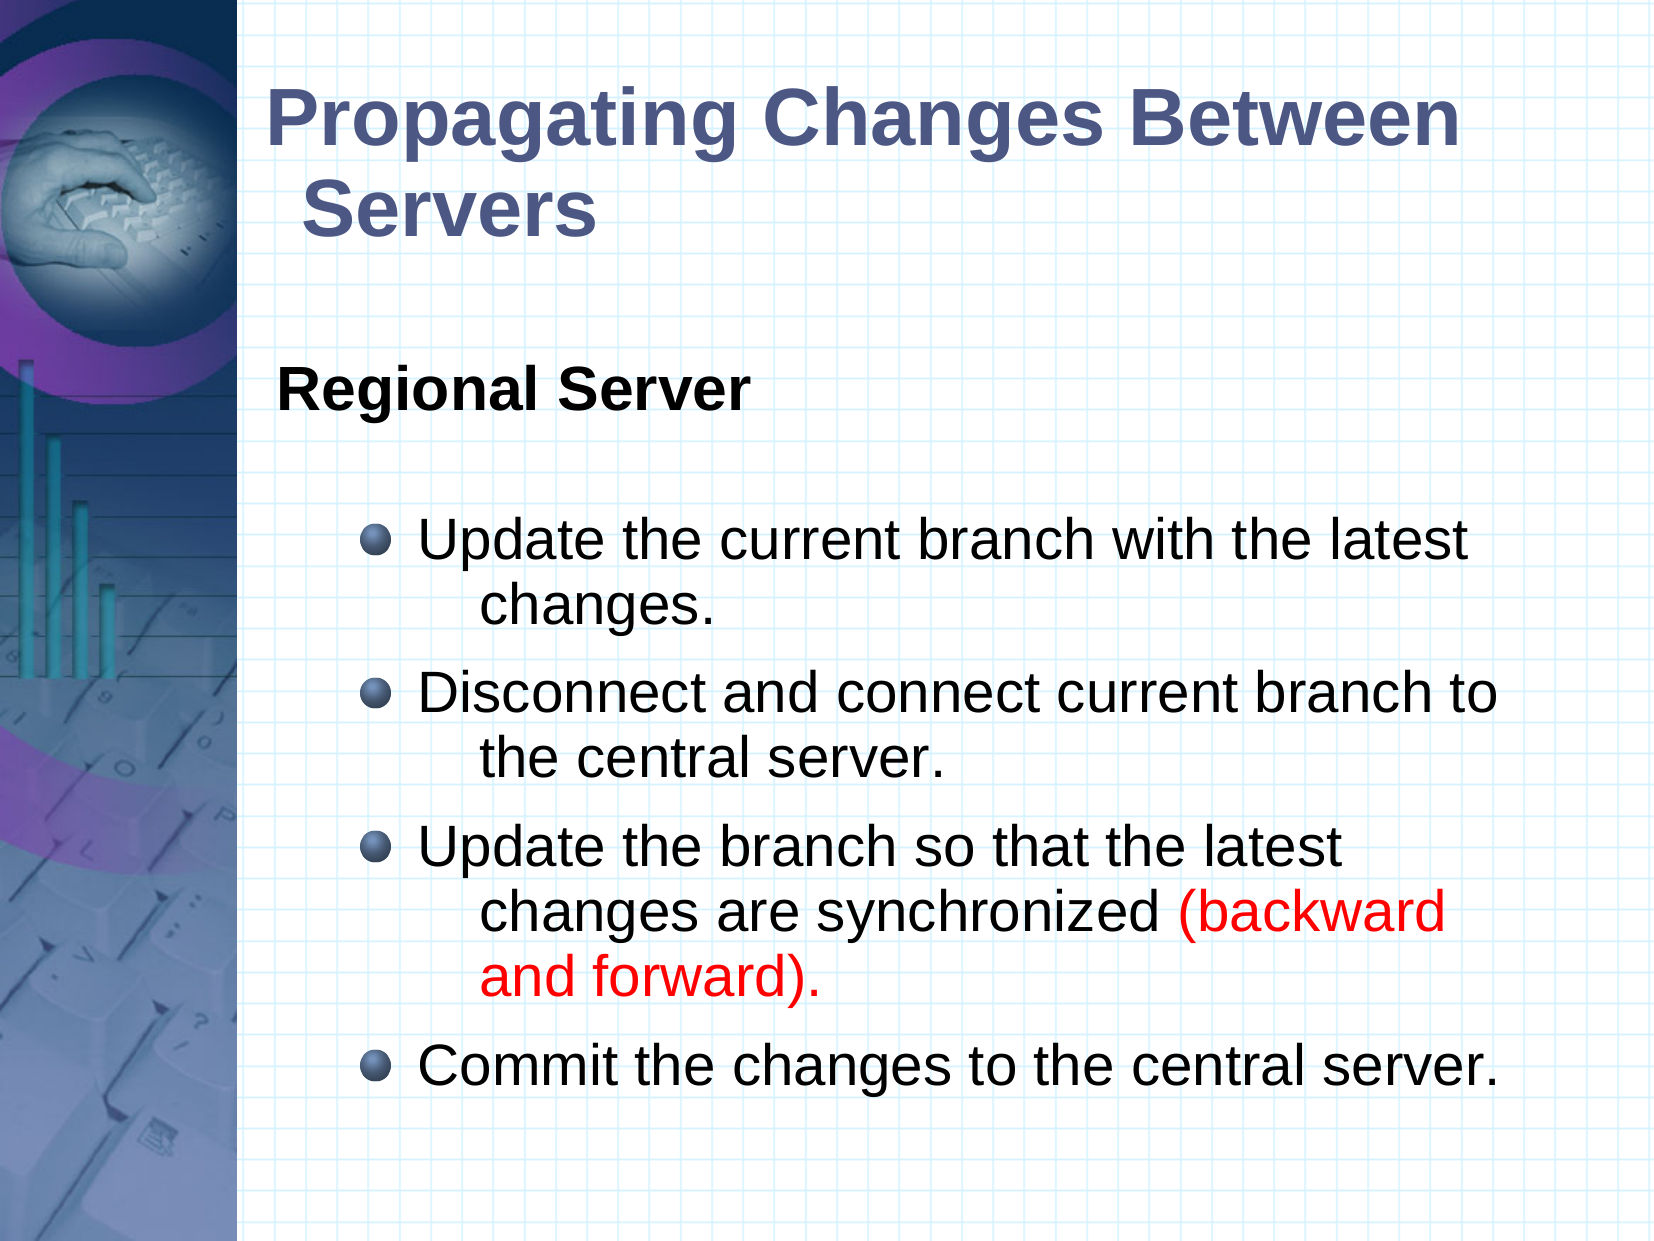

# Propagating Changes Between Servers
Regional Server
Update the current branch with the latest changes.
Disconnect and connect current branch to the central server.
Update the branch so that the latest changes are synchronized (backward and forward).
Commit the changes to the central server.